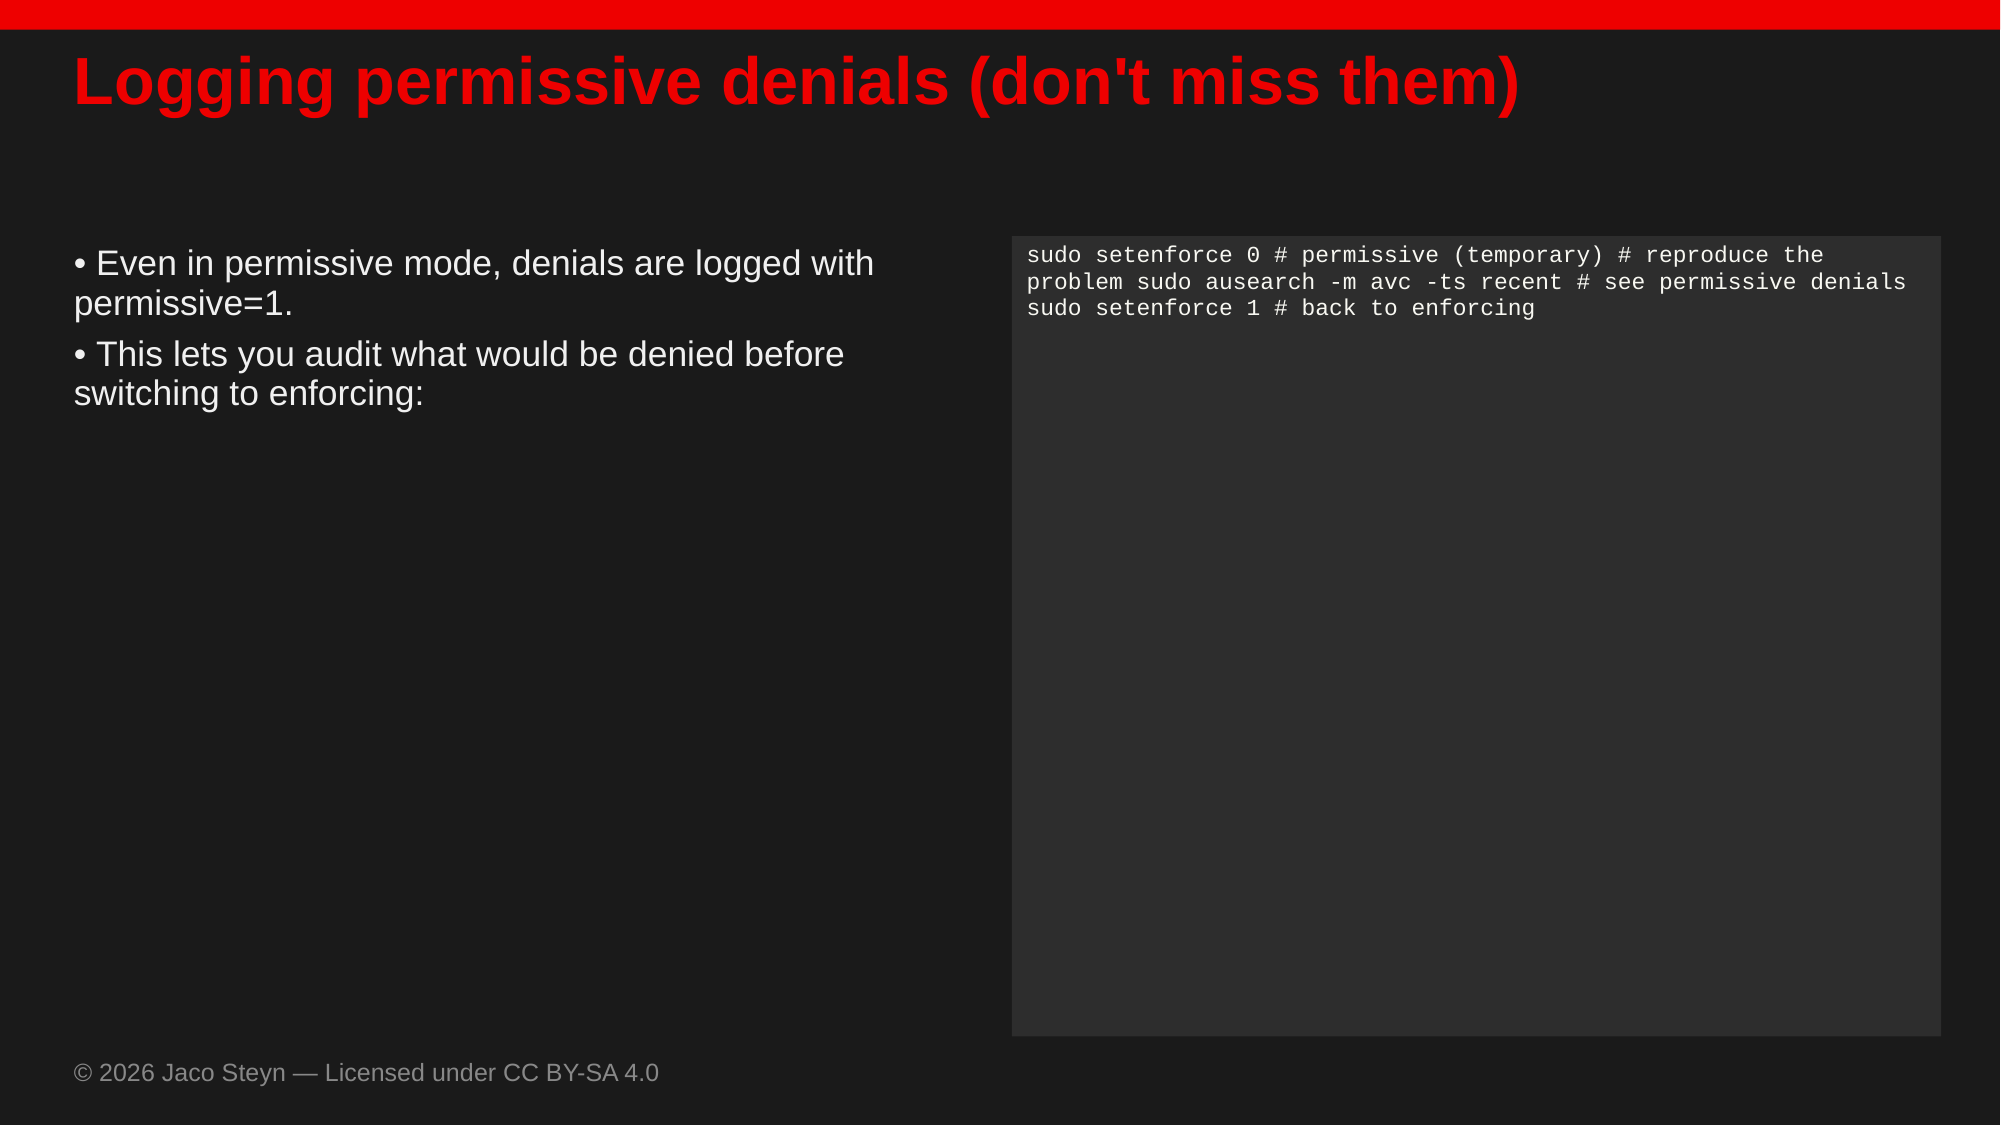

Logging permissive denials (don't miss them)
• Even in permissive mode, denials are logged with permissive=1.
• This lets you audit what would be denied before switching to enforcing:
sudo setenforce 0 # permissive (temporary) # reproduce the problem sudo ausearch -m avc -ts recent # see permissive denials sudo setenforce 1 # back to enforcing
© 2026 Jaco Steyn — Licensed under CC BY-SA 4.0